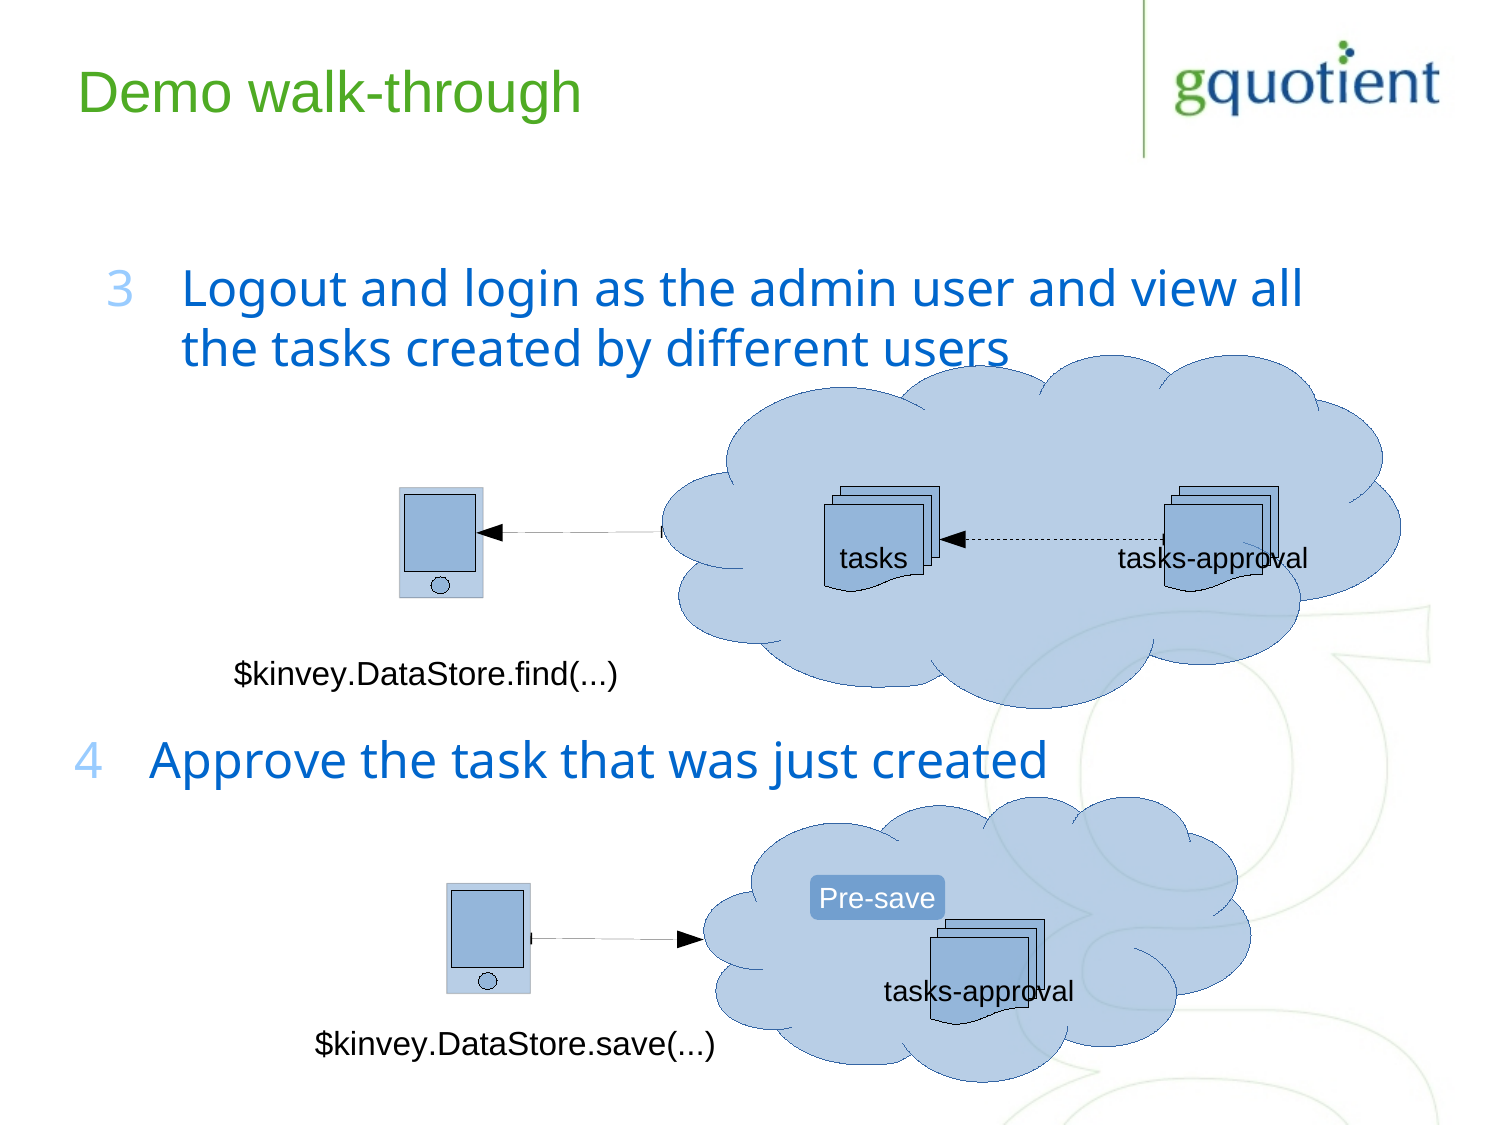

# Demo walk-through
Logout and login as the admin user and view all the tasks created by different users
tasks
tasks-approval
$kinvey.DataStore.find(...)
Approve the task that was just created
Pre-save
tasks-approval
$kinvey.DataStore.save(...)